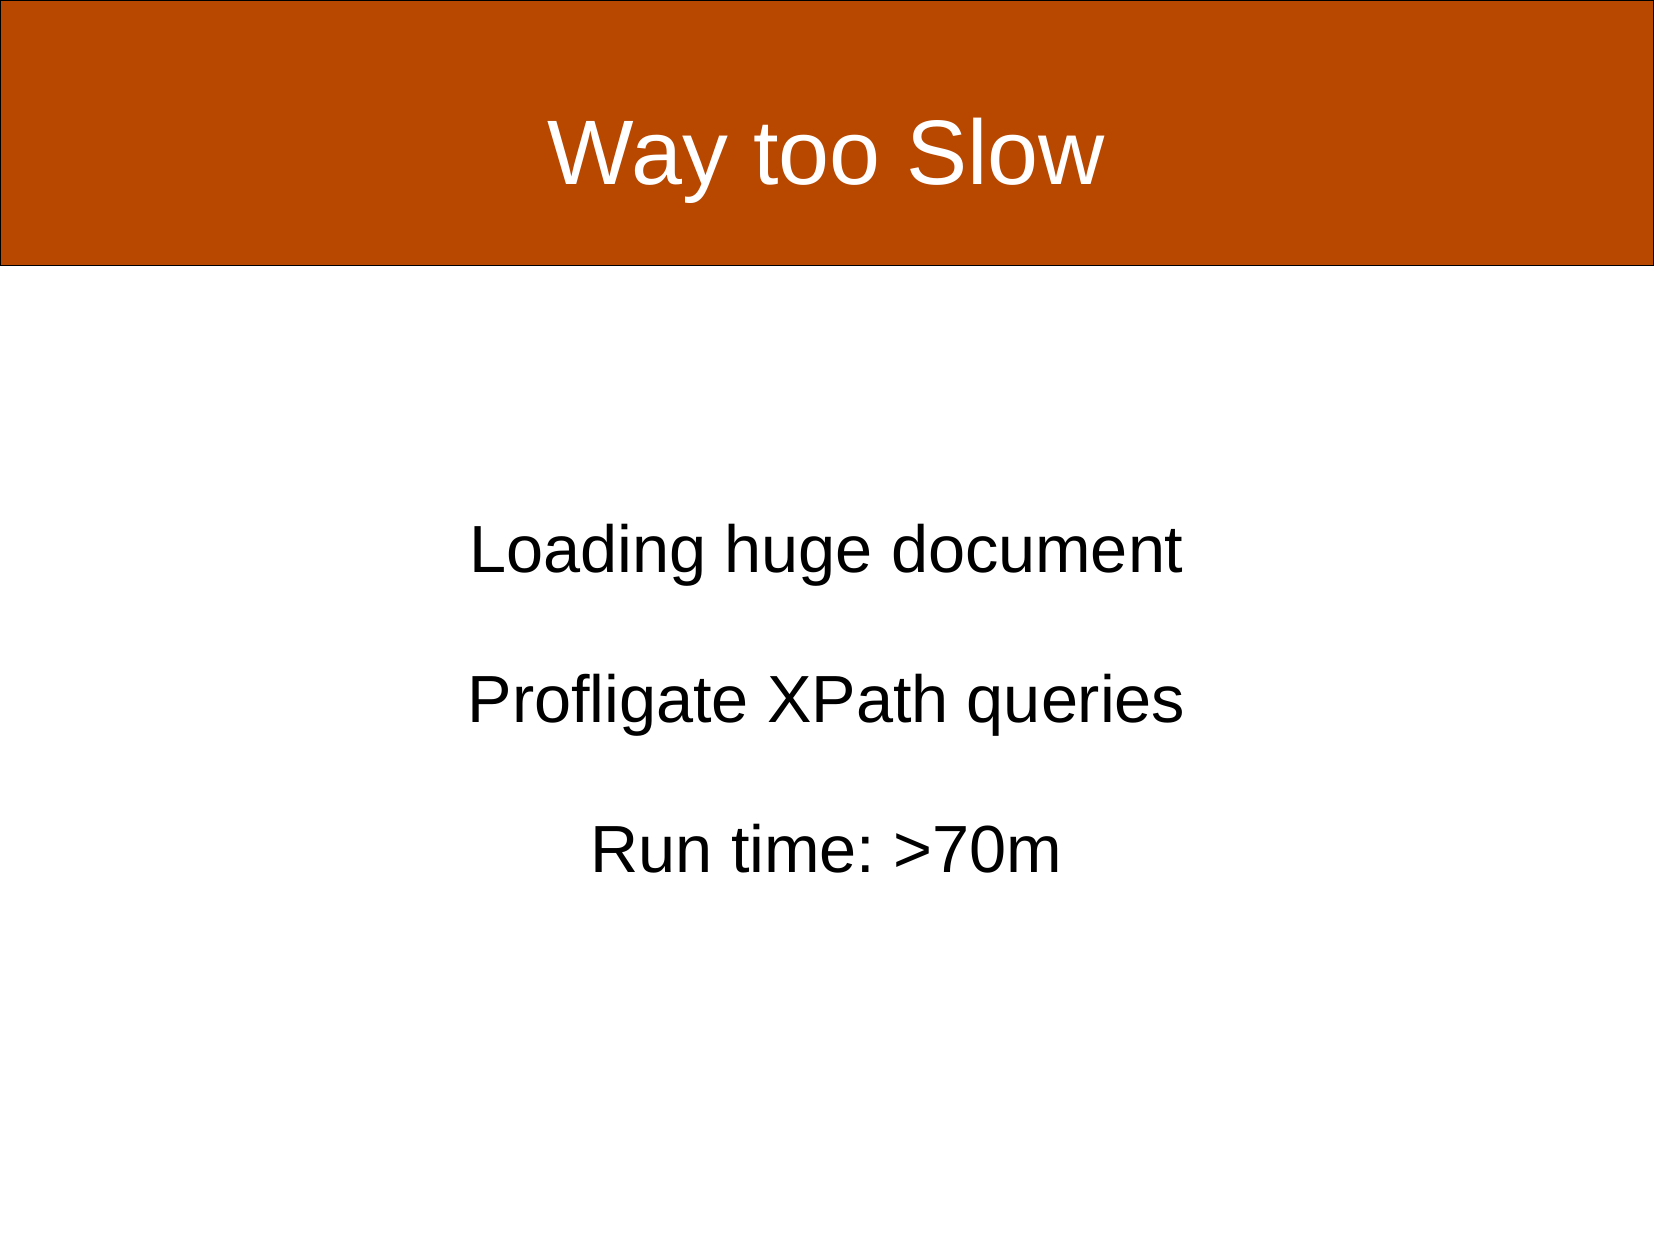

# Way too Slow
Loading huge document
Profligate XPath queries
Run time: >70m